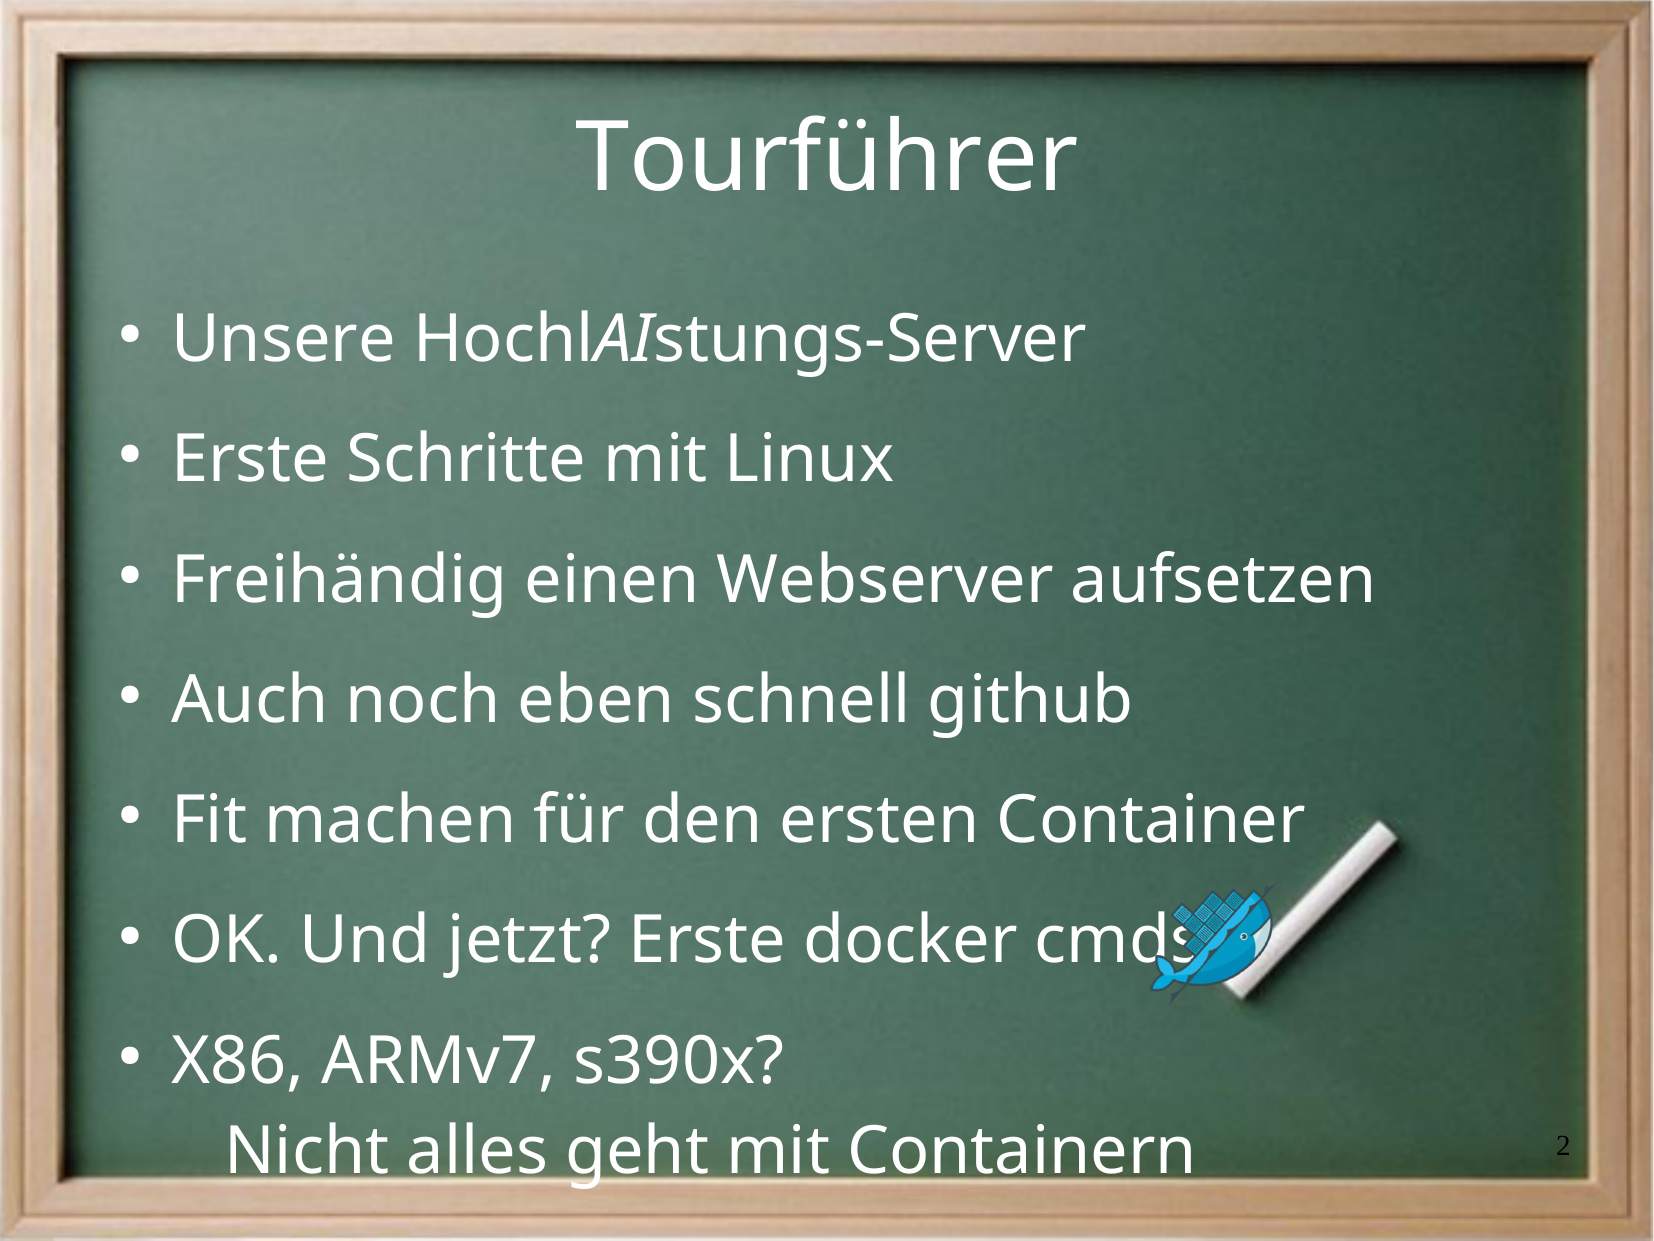

# Tourführer
Unsere HochlAIstungs-Server
Erste Schritte mit Linux
Freihändig einen Webserver aufsetzen
Auch noch eben schnell github
Fit machen für den ersten Container
OK. Und jetzt? Erste docker cmds
X86, ARMv7, s390x?
Nicht alles geht mit Containern
2